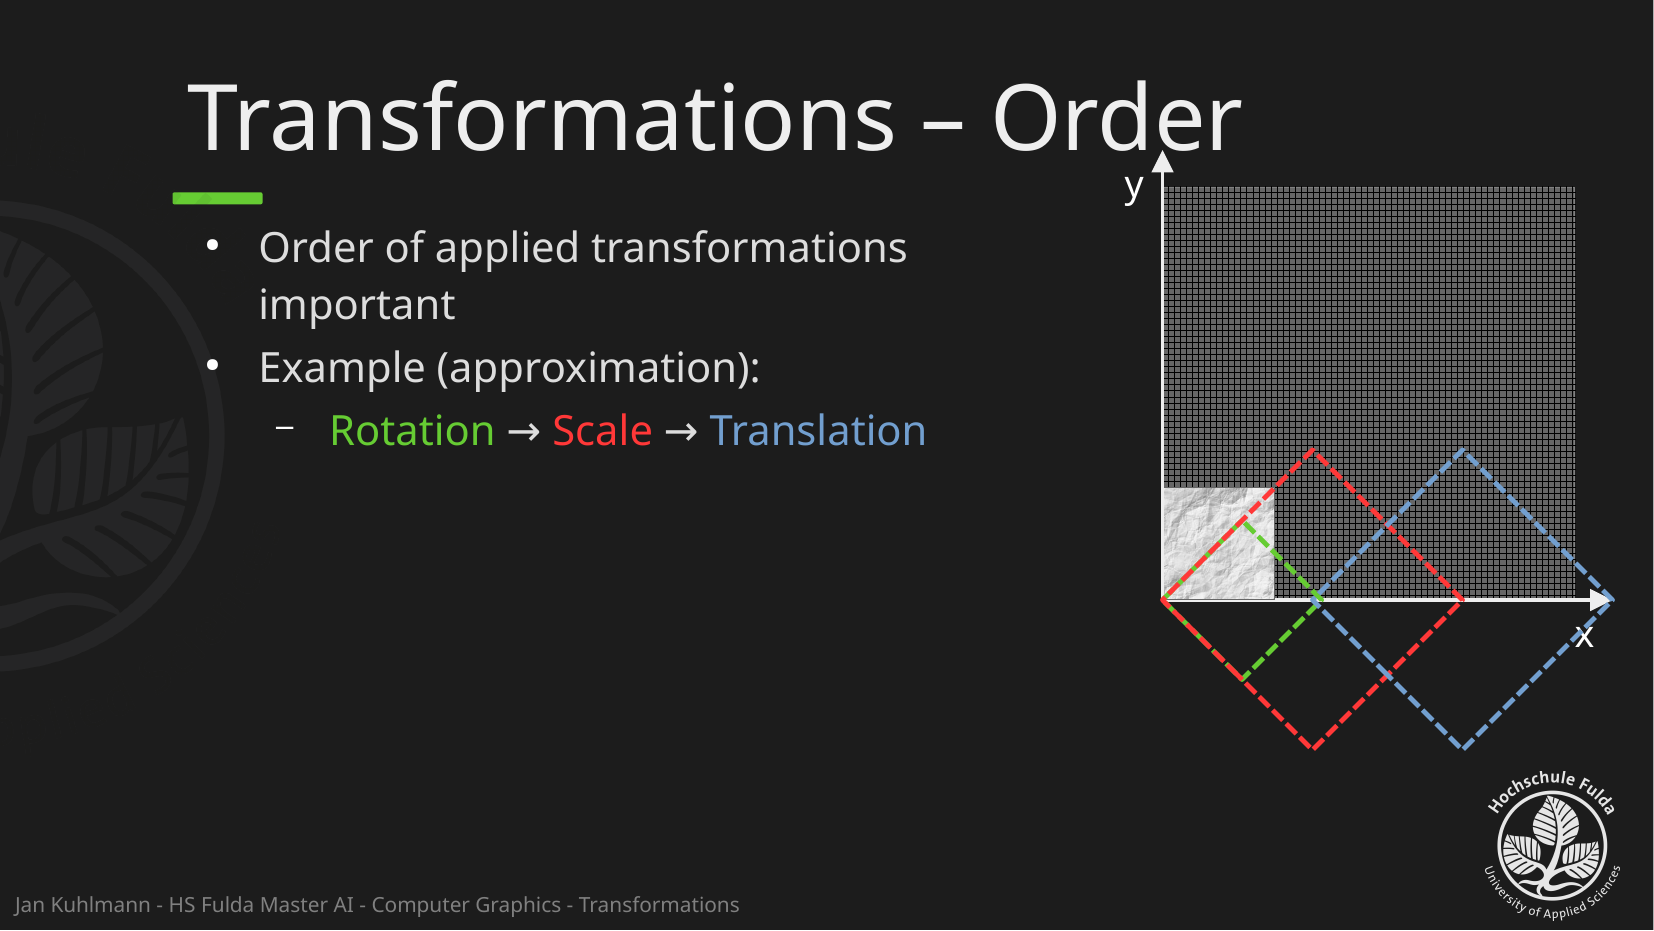

# Transformations – Order
y
Order of applied transformations important
Example (approximation):
Rotation → Scale → Translation
x
Jan Kuhlmann - HS Fulda Master AI - Computer Graphics - Transformations